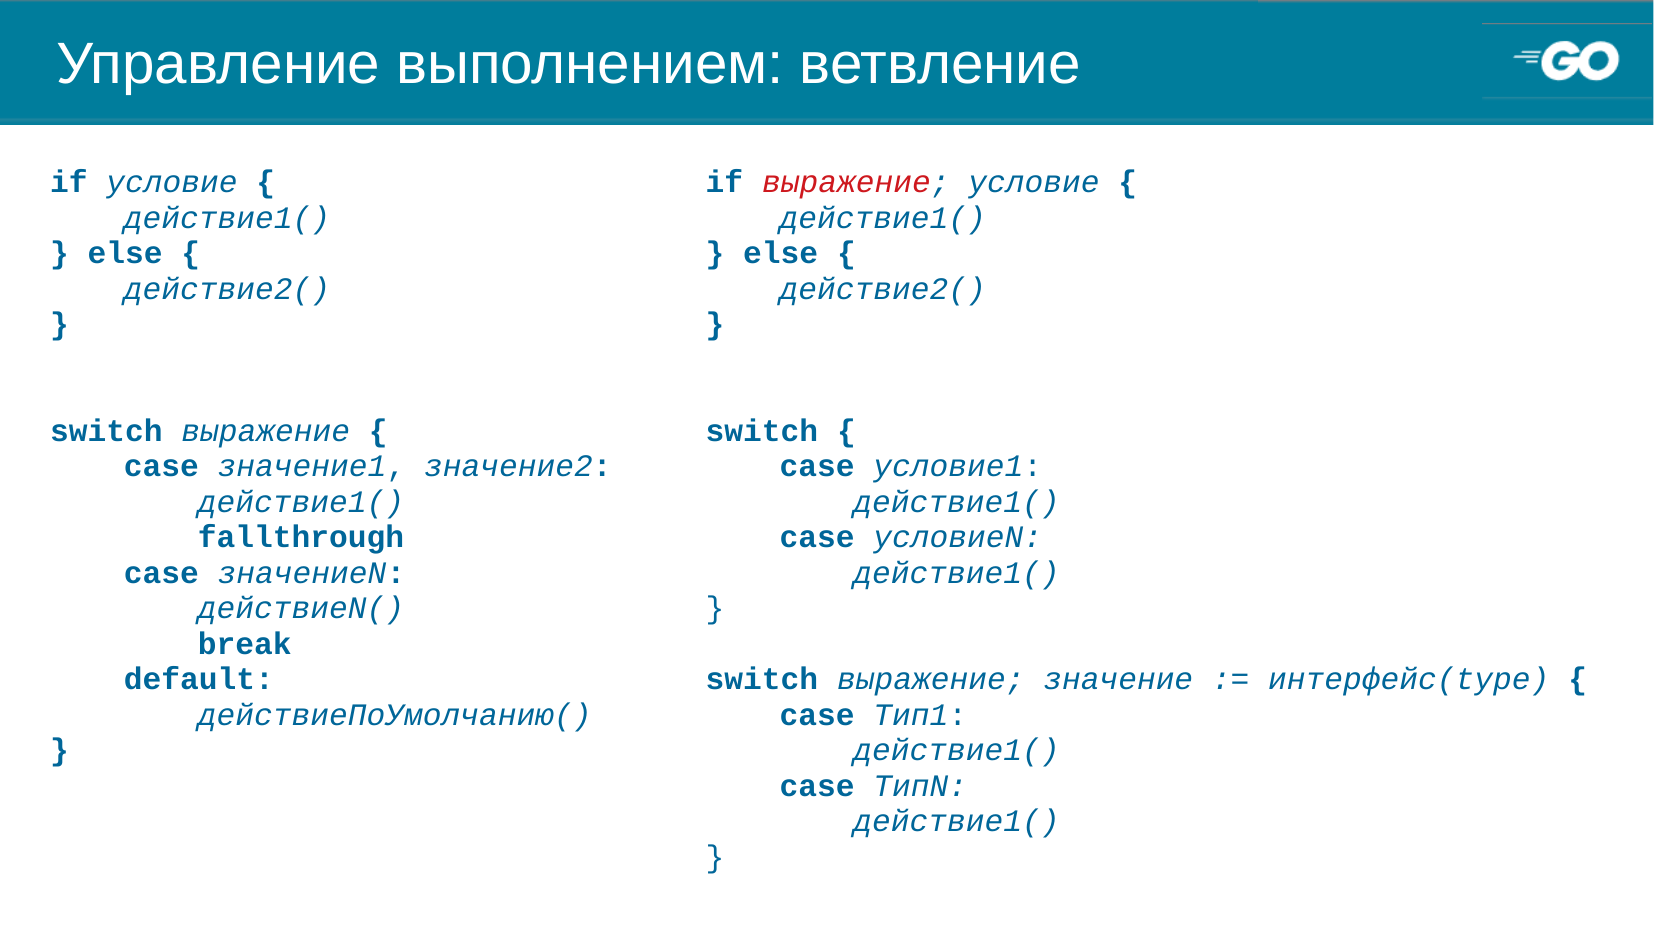

Управление выполнением: ветвление
if условие {
	действие1()
} else {
	действие2()
}
switch выражение {
	case значение1, значение2:
		действие1()
		fallthrough
	case значениеN:
		действиеN()
		break
	default:
		действиеПоУмолчанию()
}
if выражение; условие {
	действие1()
} else {
	действие2()
}
switch {
	case условие1:
		действие1()
	case условиеN:
		действие1()
}
switch выражение; значение := интерфейс(type) {
	case Тип1:
		действие1()
	case ТипN:
		действие1()
}